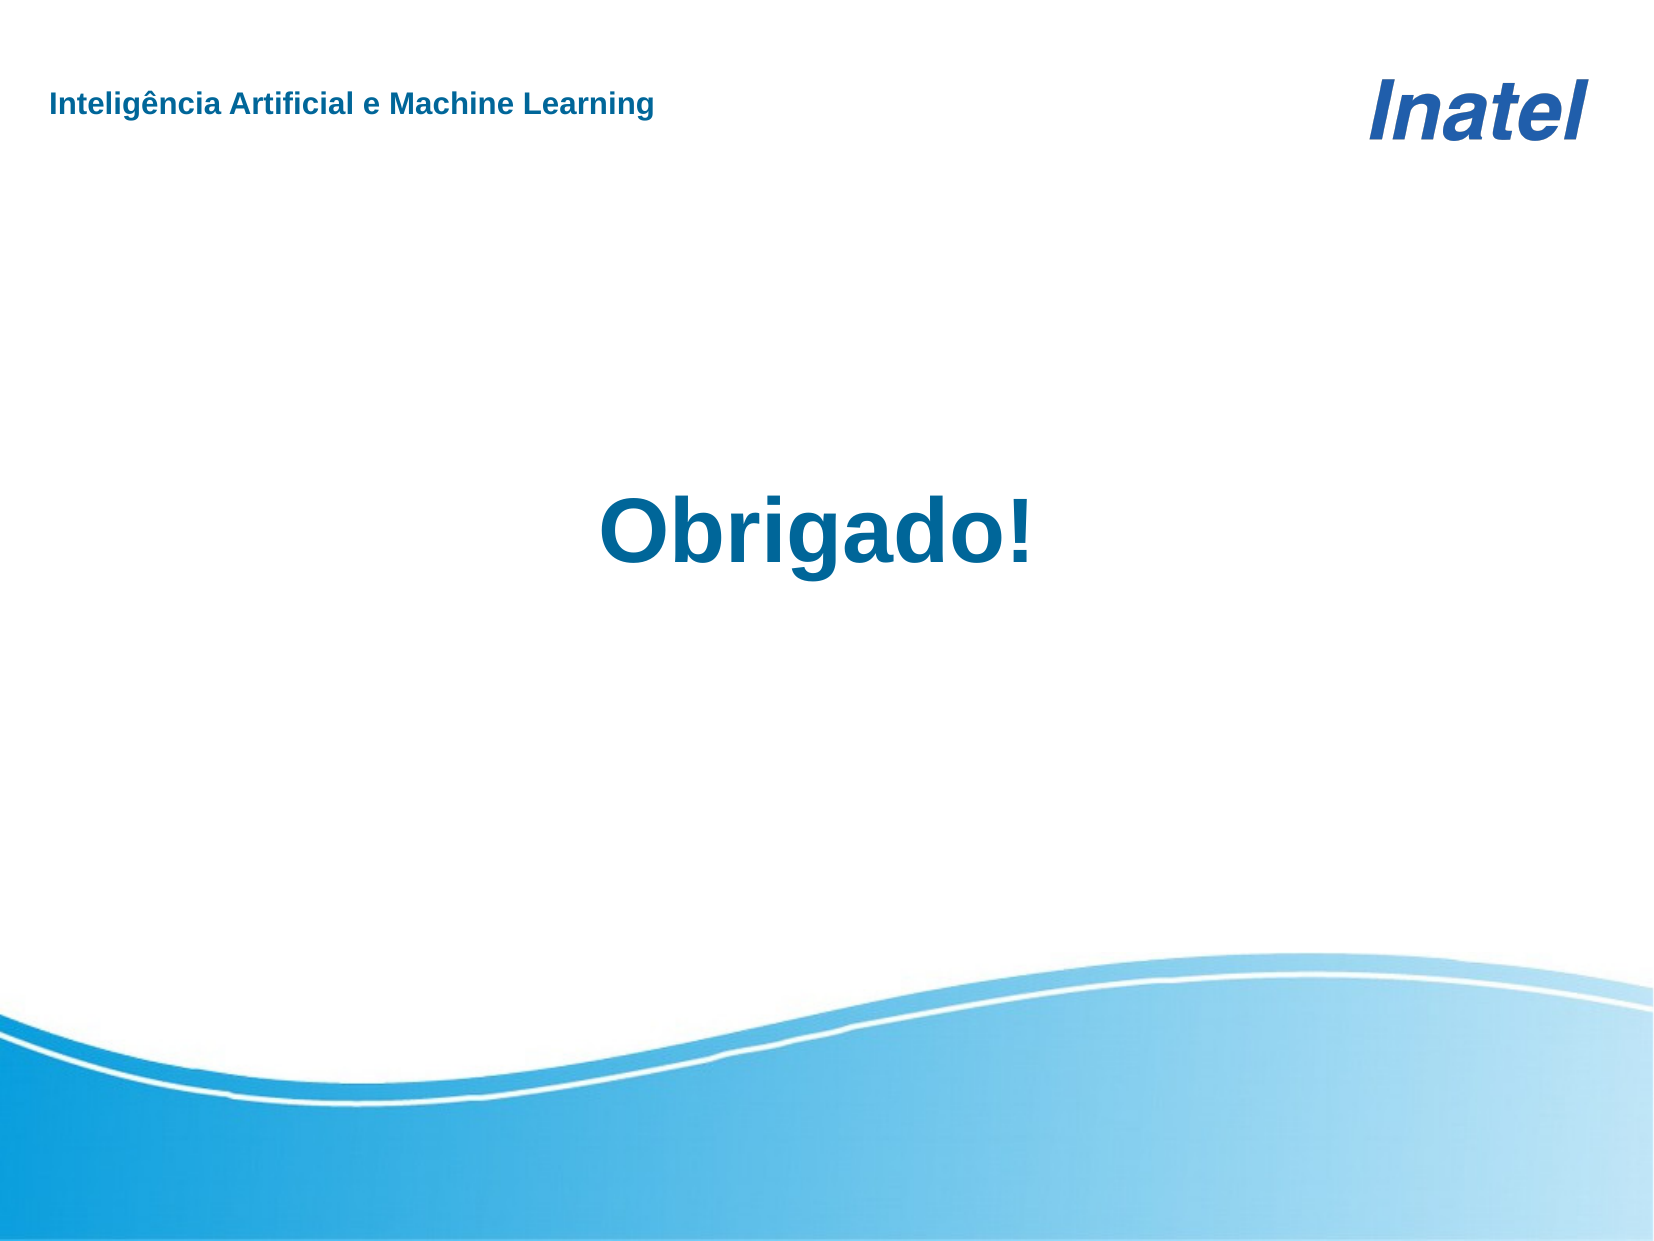

Inteligência Artificial e Machine Learning
# Obrigado!